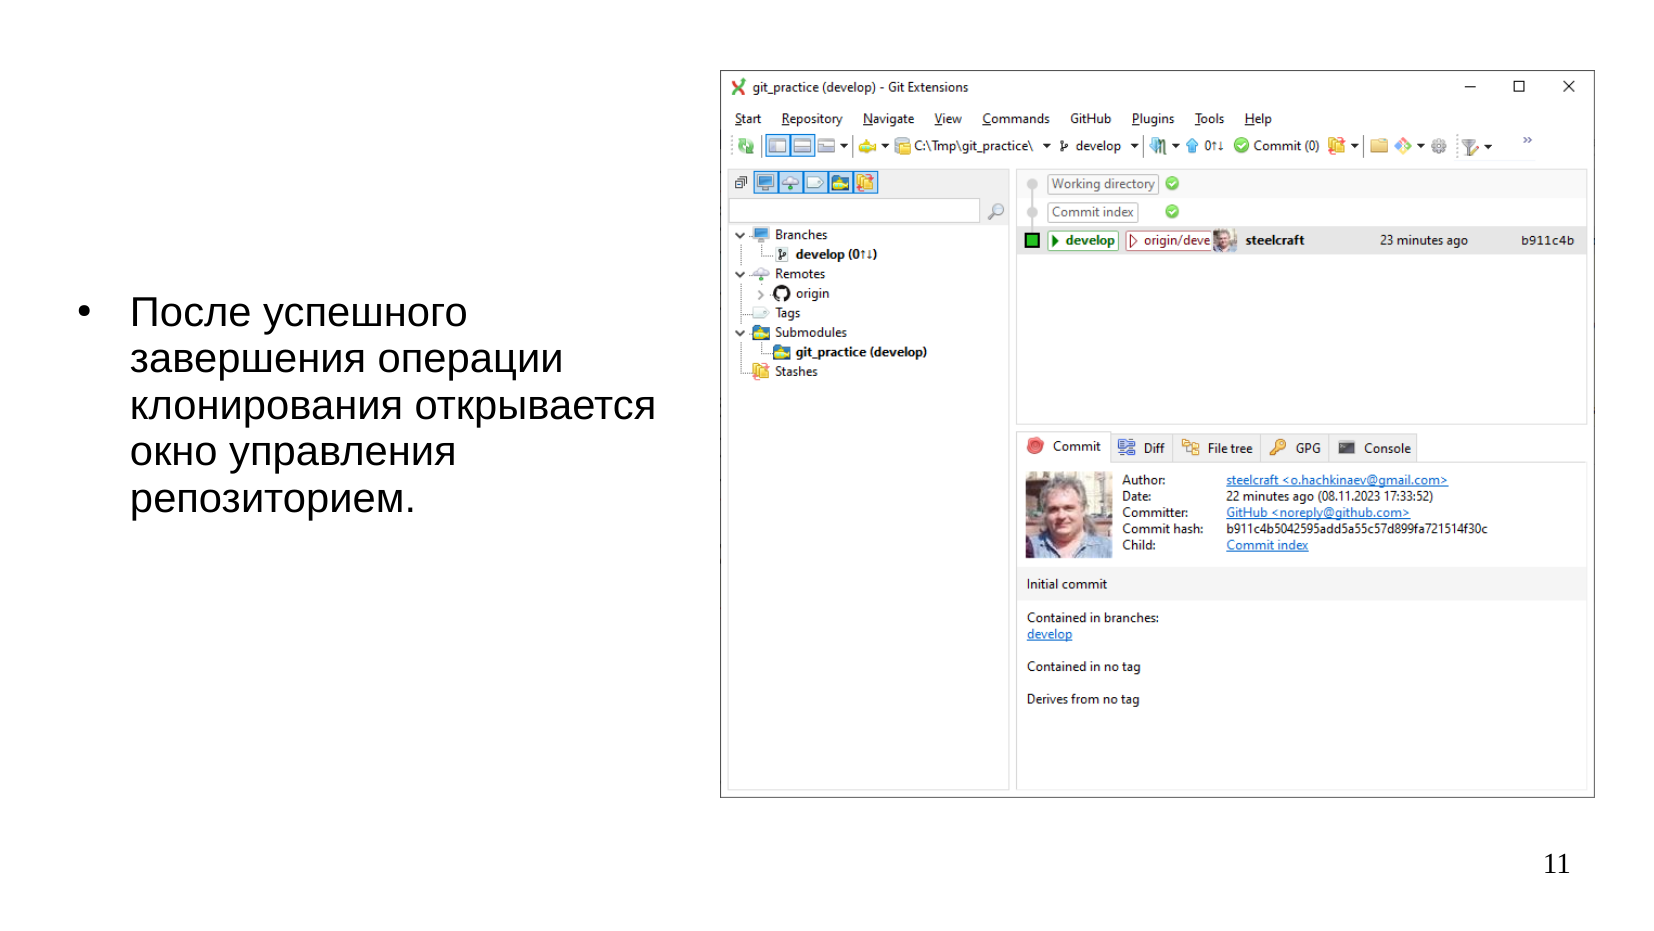

# После успешного завершения операции клонирования открывается окно управления репозиторием.
11